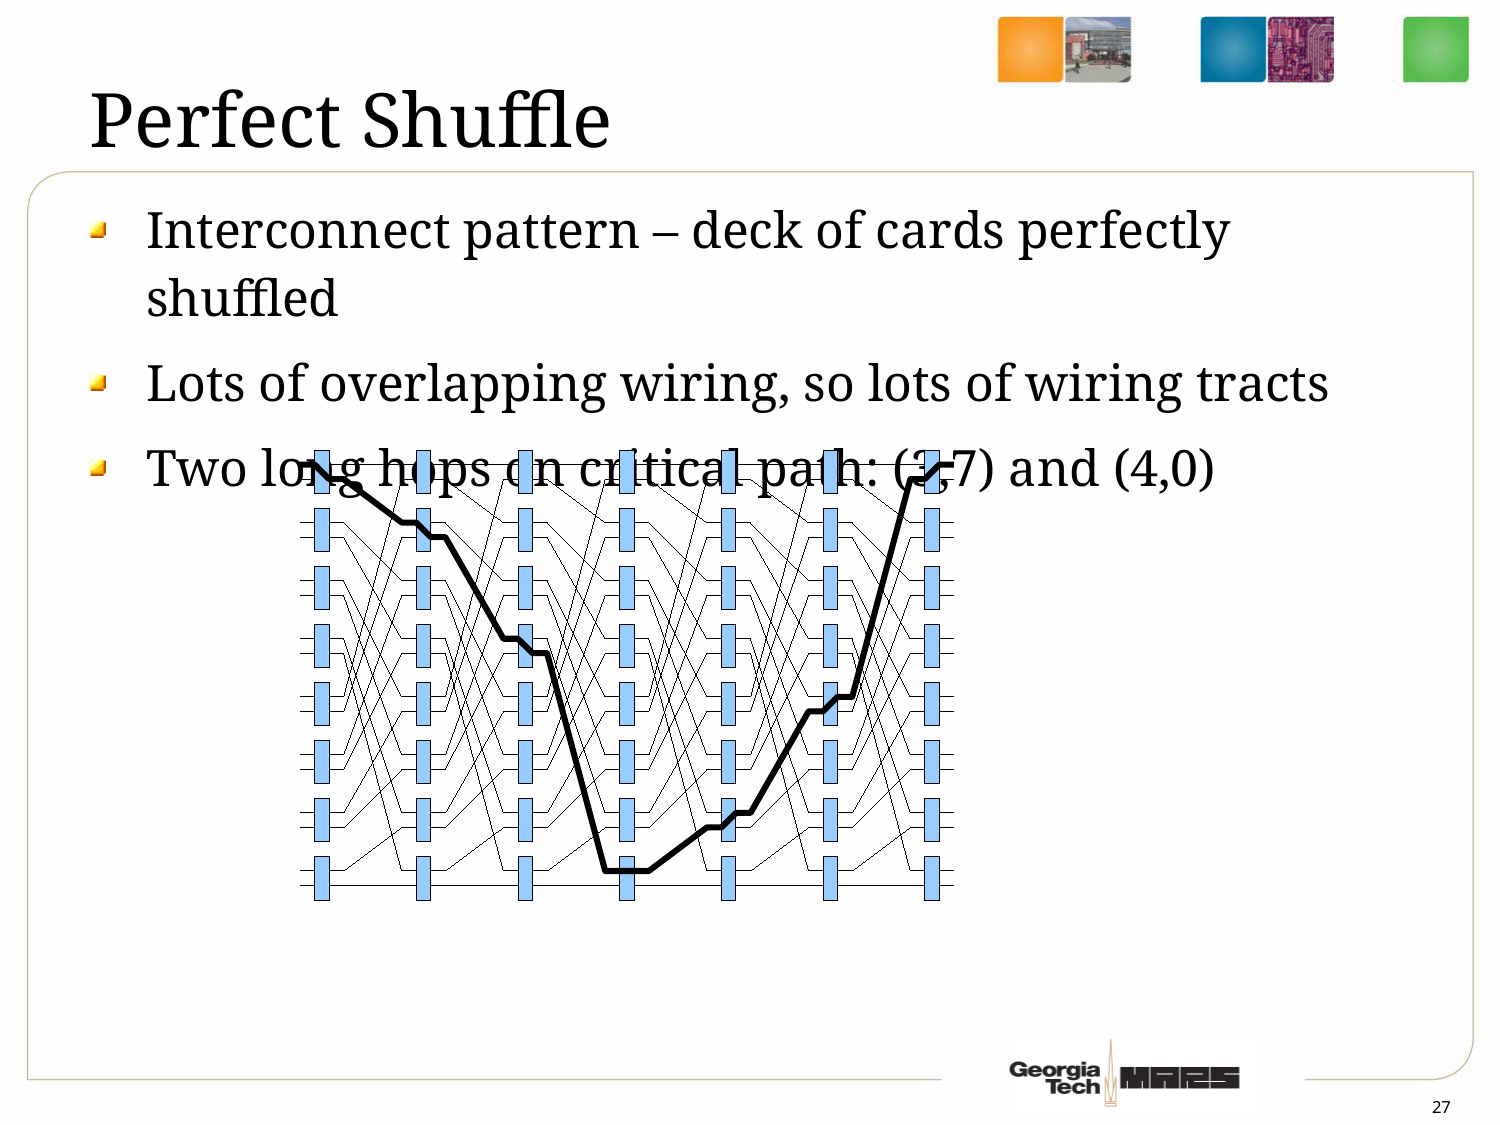

# Perfect Shuffle
Interconnect pattern – deck of cards perfectly shuffled
Lots of overlapping wiring, so lots of wiring tracts
Two long hops on critical path: (3,7) and (4,0)
27